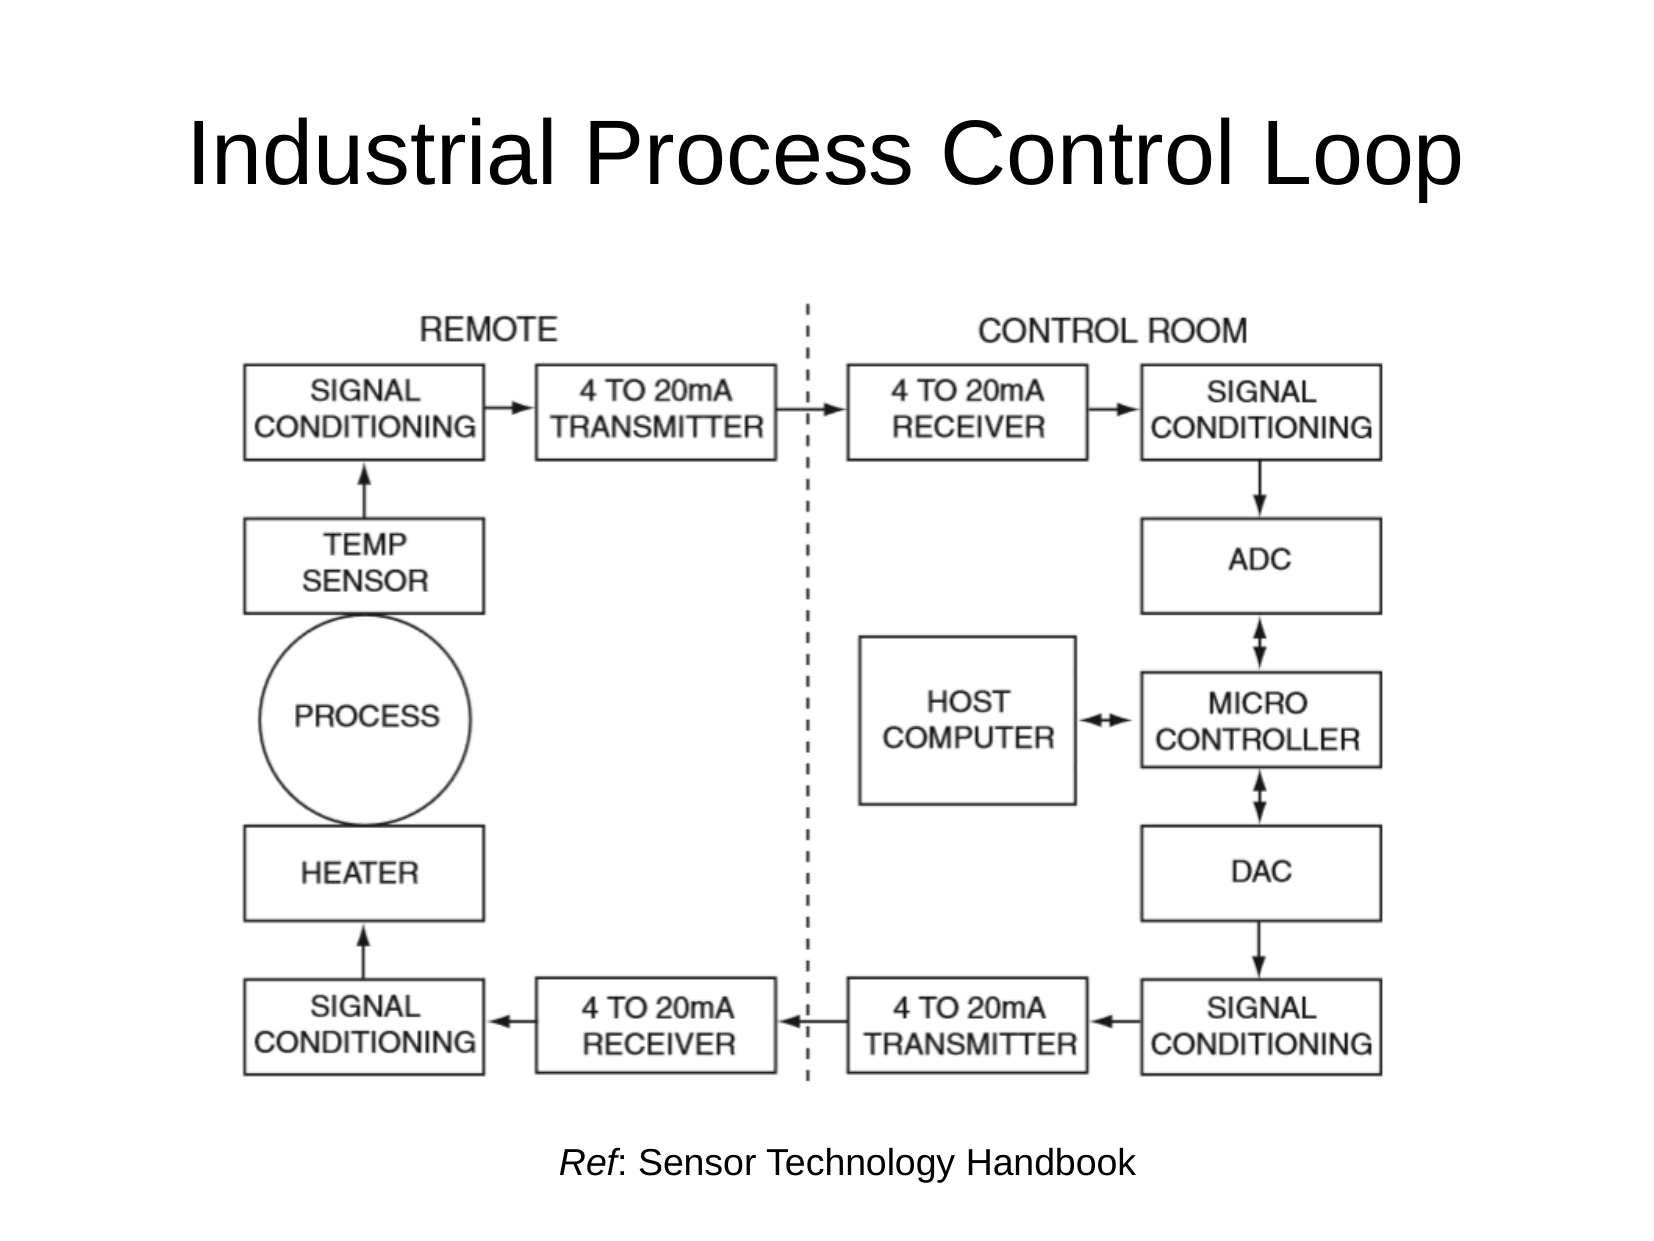

# Industrial Process Control Loop
Ref: Sensor Technology Handbook